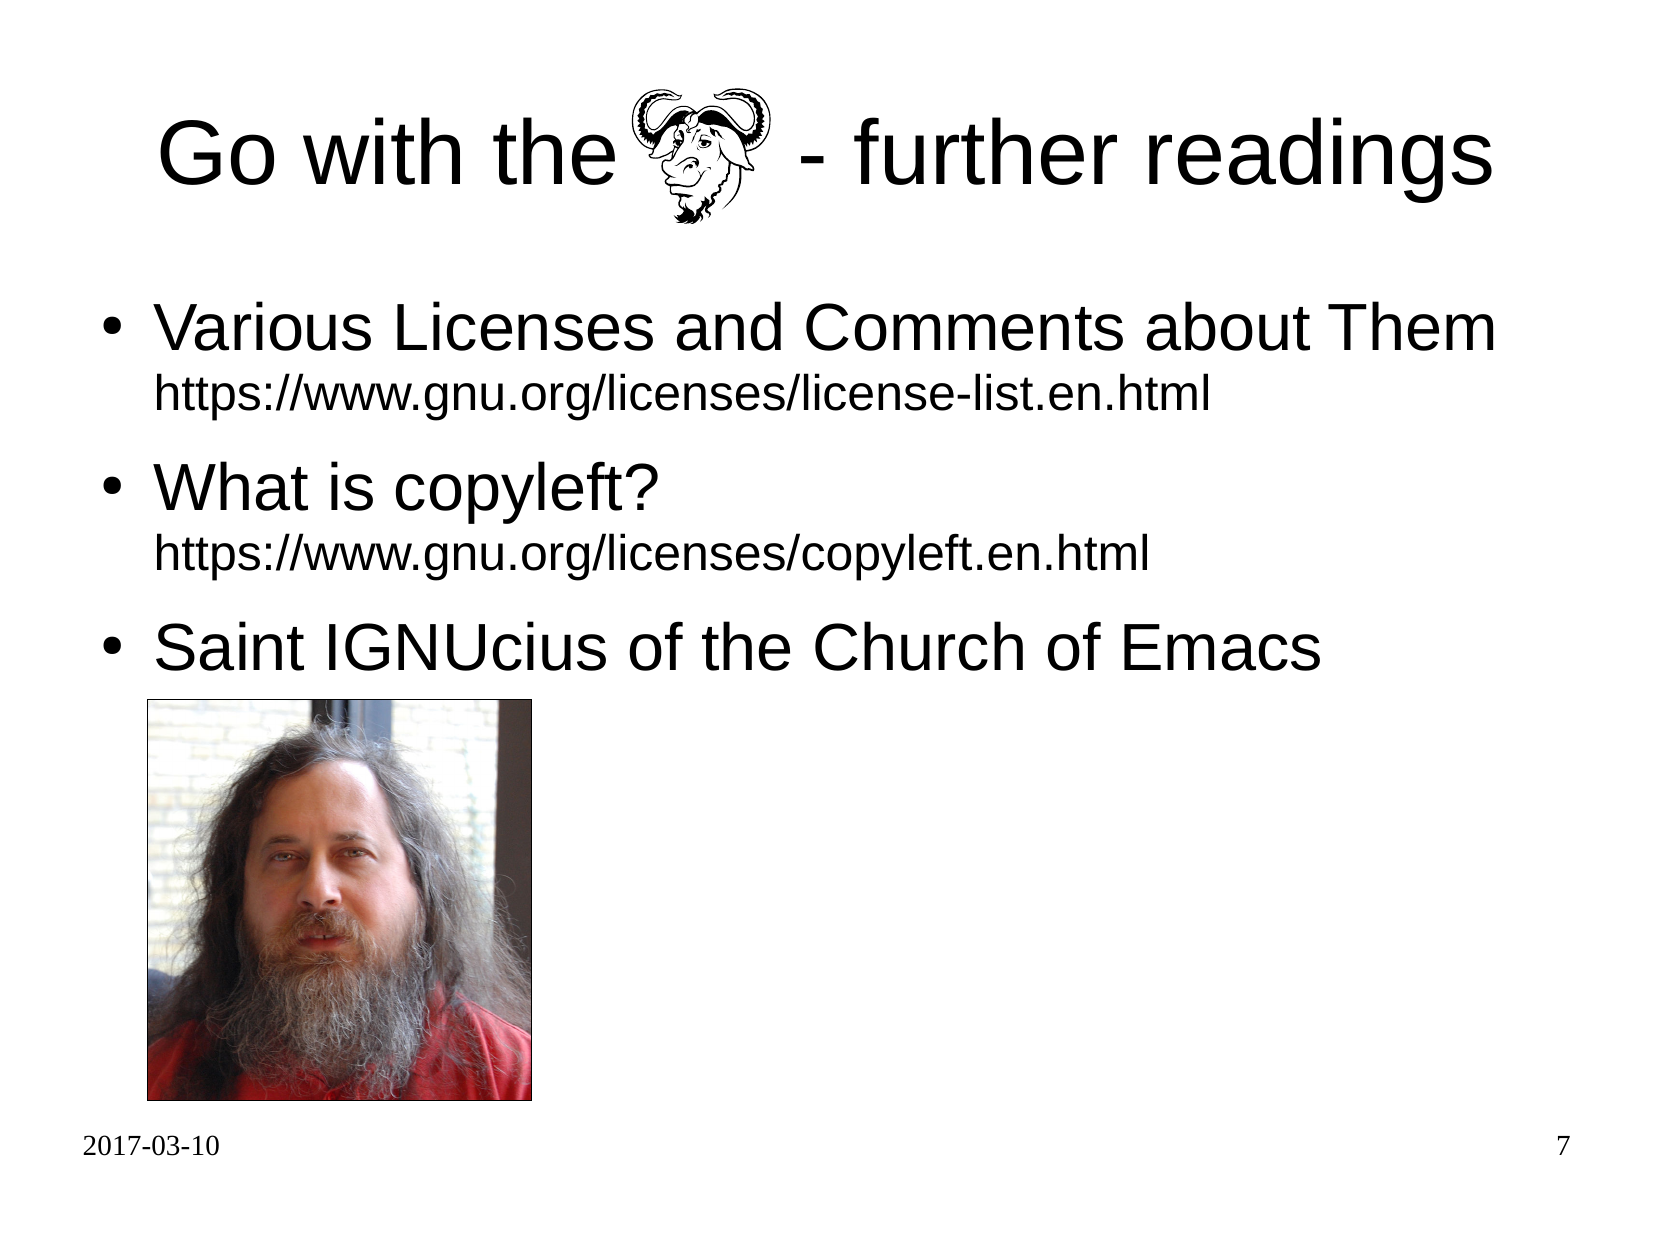

# Go with the - further readings
Various Licenses and Comments about Themhttps://www.gnu.org/licenses/license-list.en.html
What is copyleft? https://www.gnu.org/licenses/copyleft.en.html
Saint IGNUcius of the Church of Emacs
2017-03-10
7